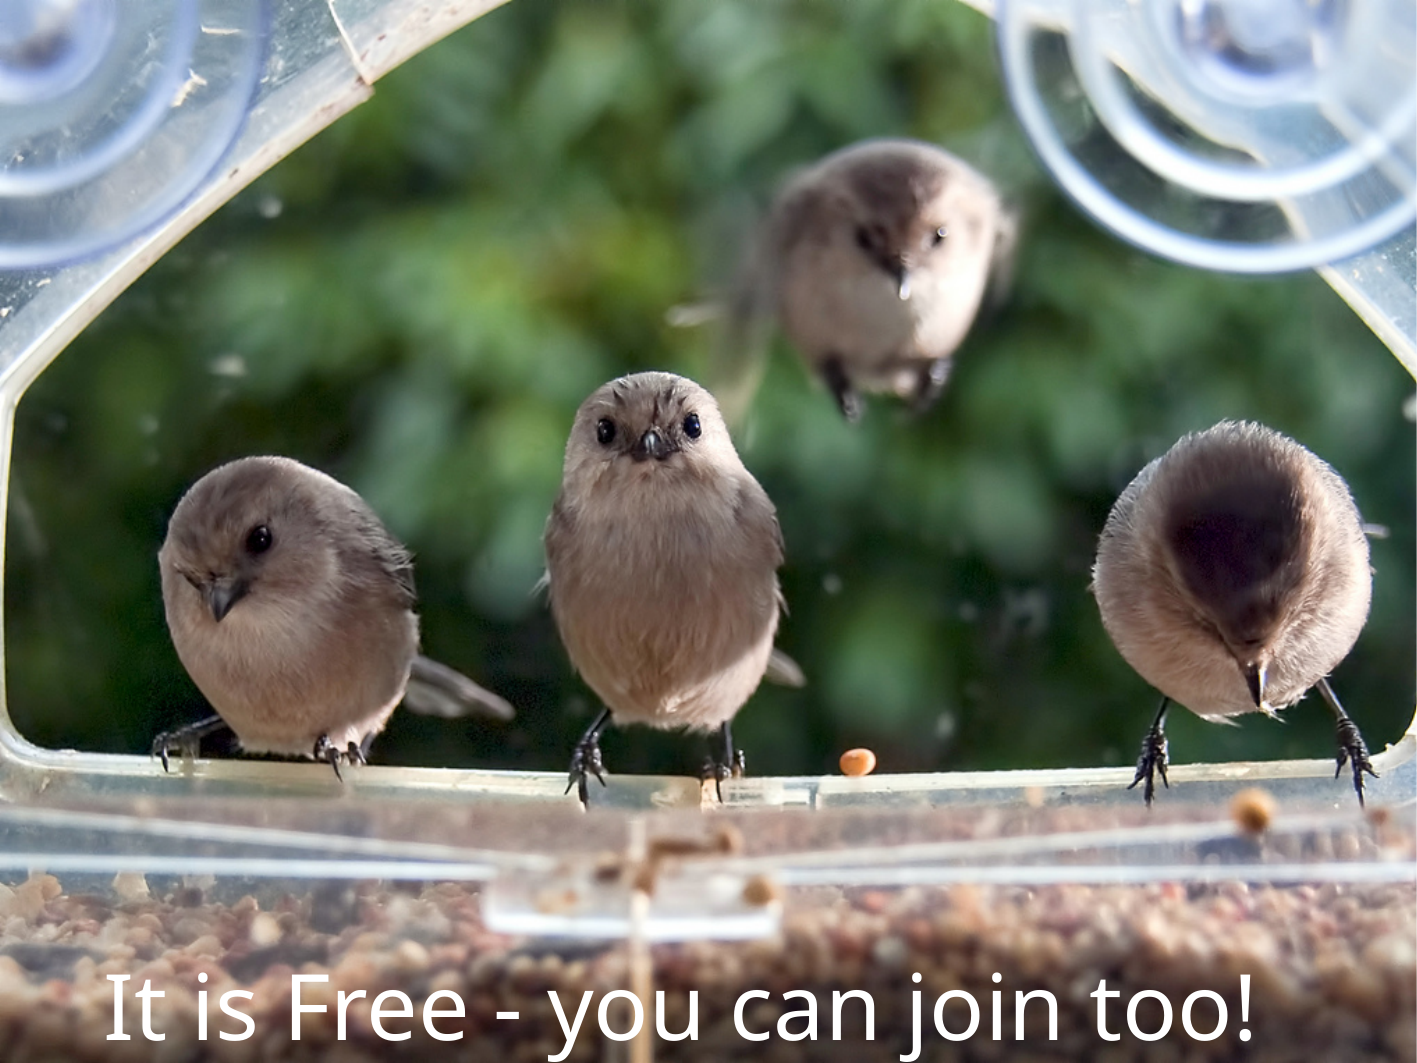

​
It is Free - you can join too!